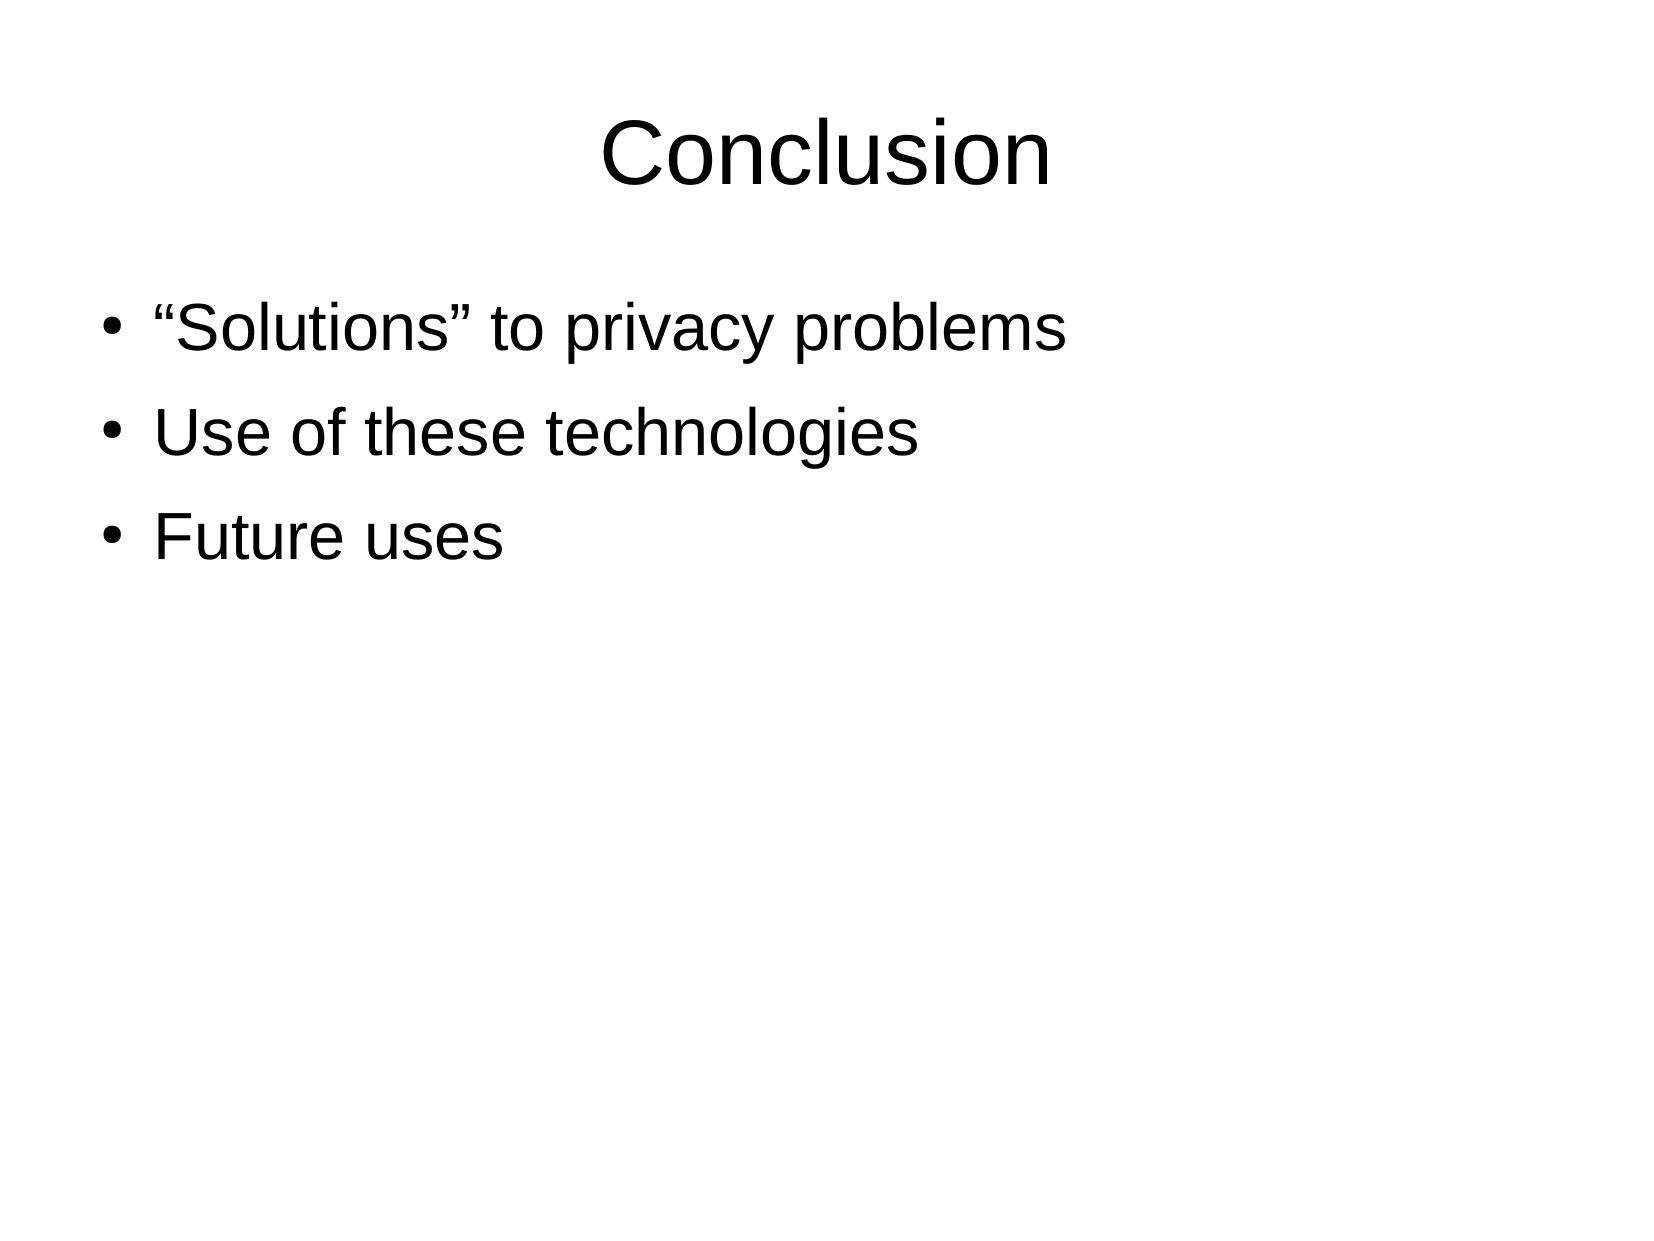

# Conclusion
“Solutions” to privacy problems
Use of these technologies
Future uses